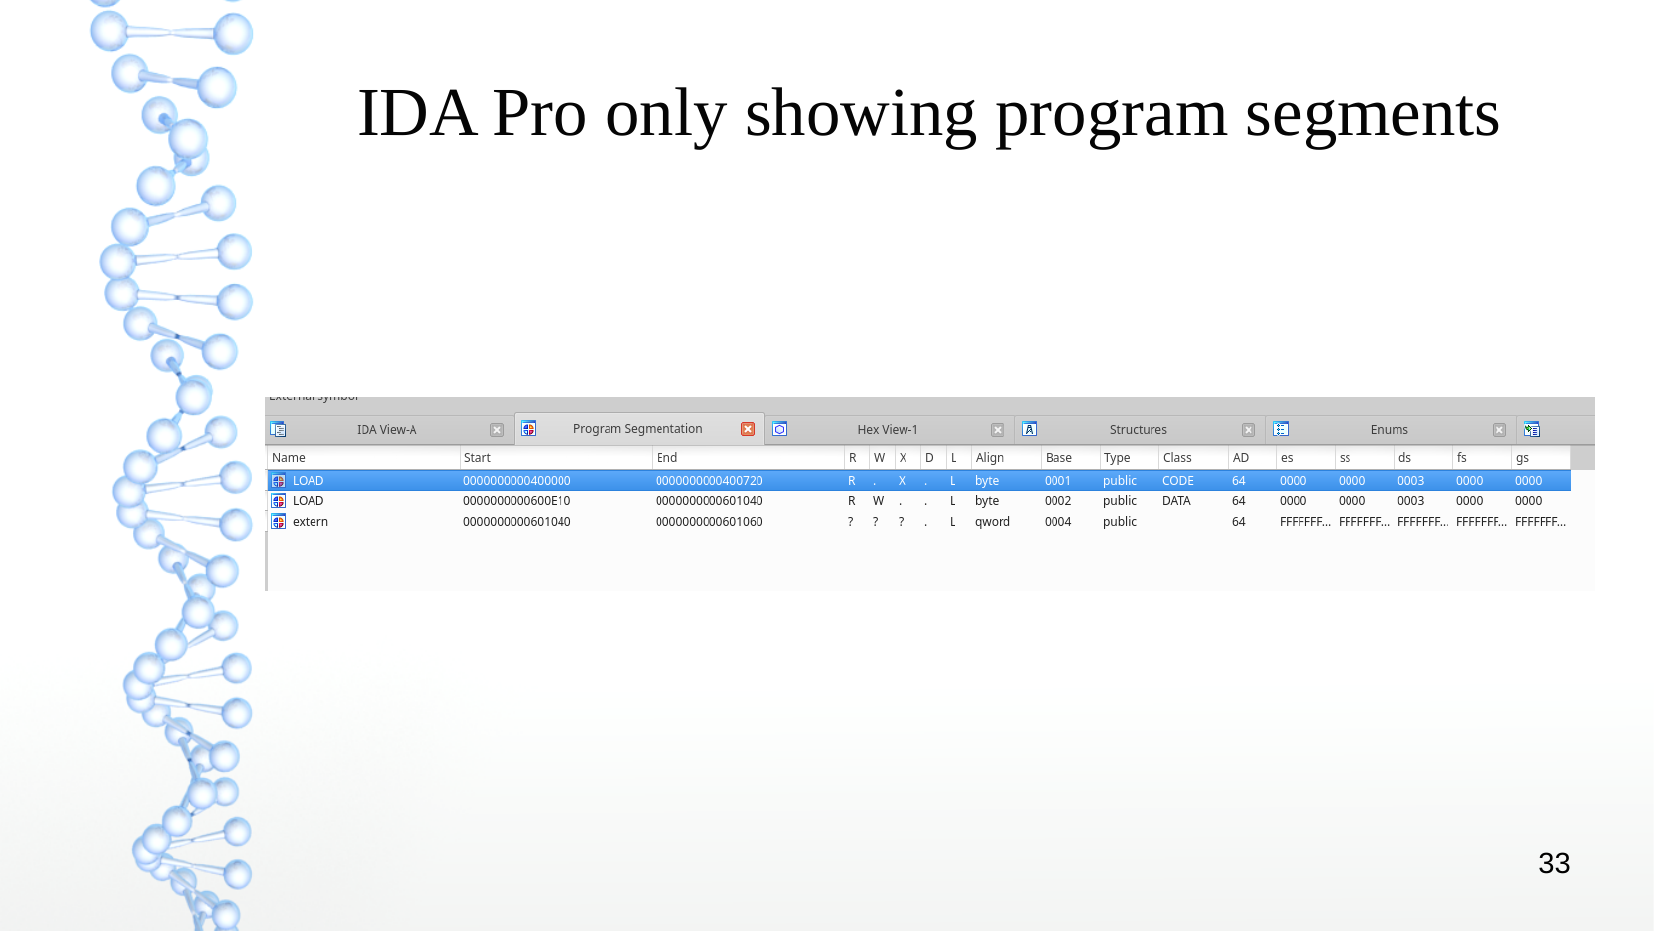

# IDA Pro only showing program segments
33